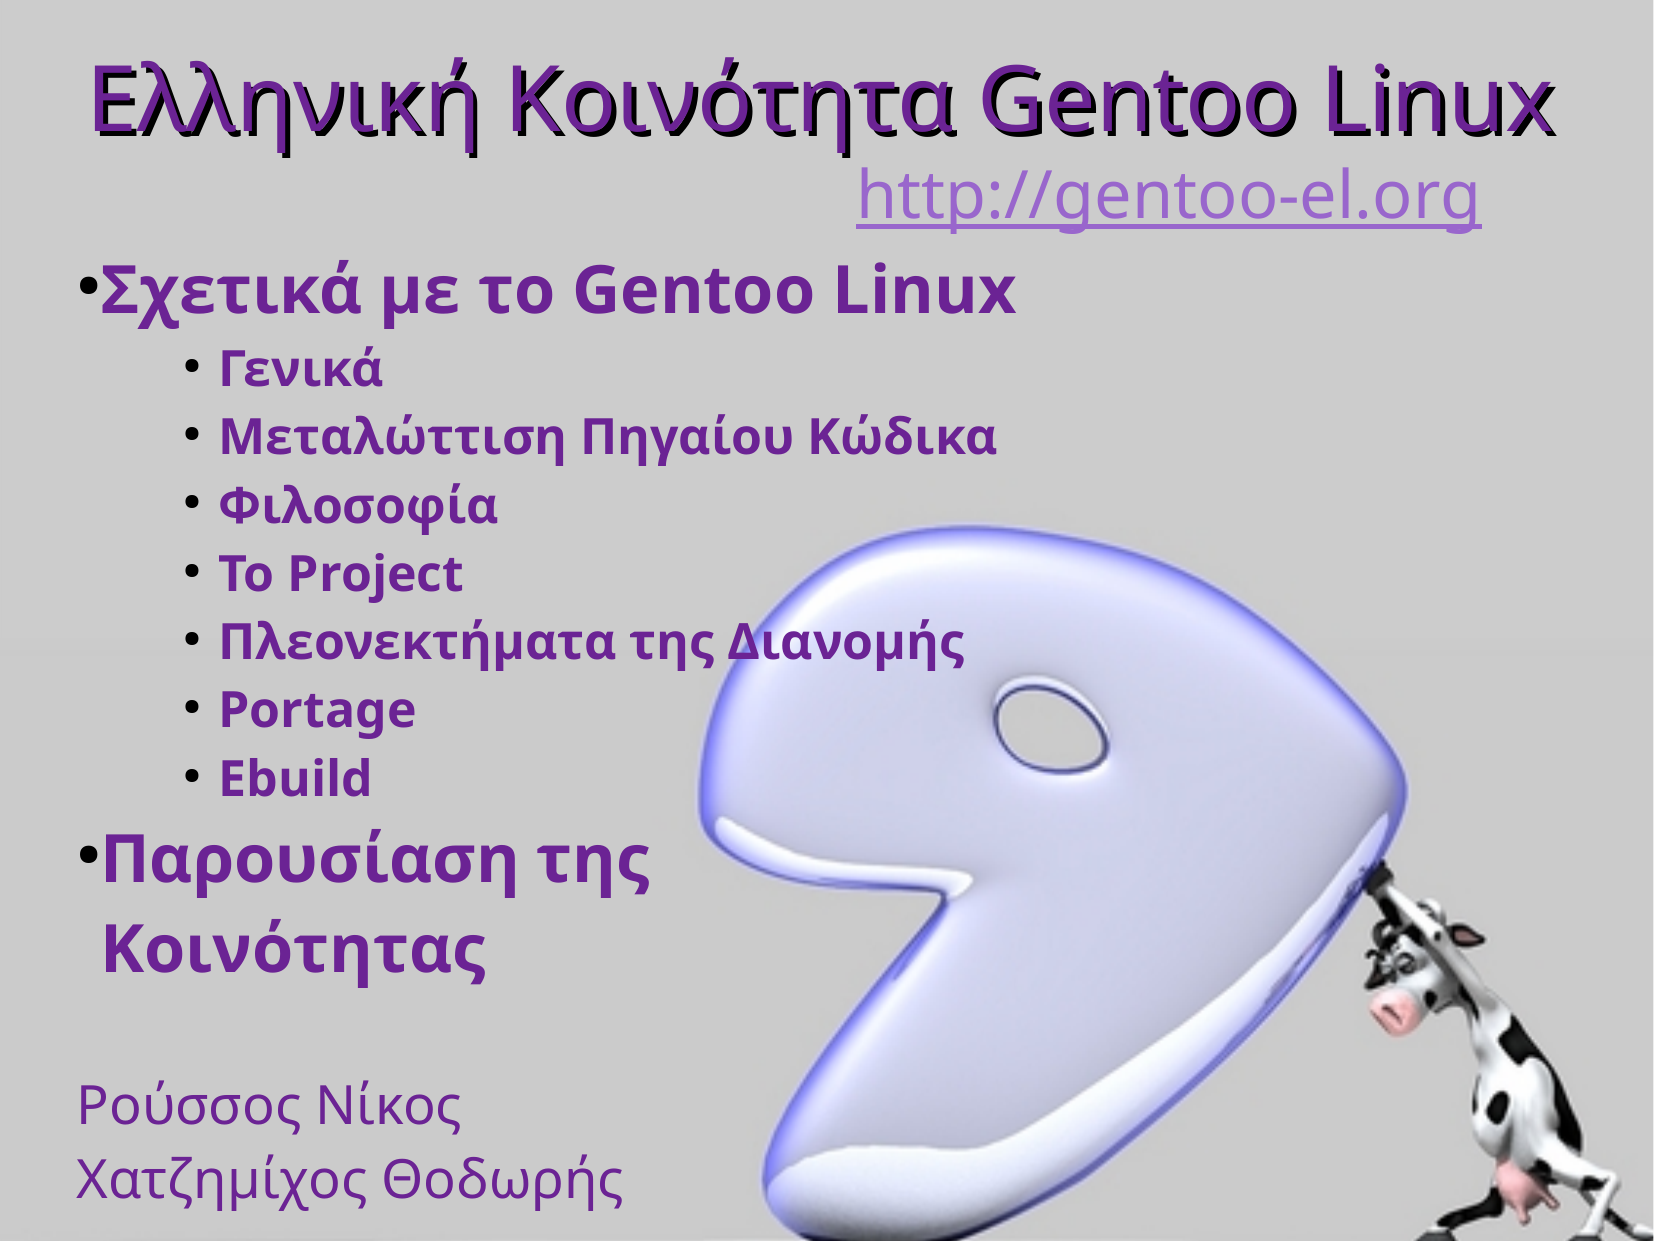

# Ελληνική Κοινότητα Gentoo Linux
http://gentoo-el.org
Σχετικά με το Gentoo Linux
Γενικά
Μεταλώττιση Πηγαίου Κώδικα
Φιλοσοφία
Το Project
Πλεονεκτήματα της Διανομής
Portage
Ebuild
Παρουσίαση της
Κοινότητας
Ρούσσος Νίκος
Χατζημίχος Θοδωρής